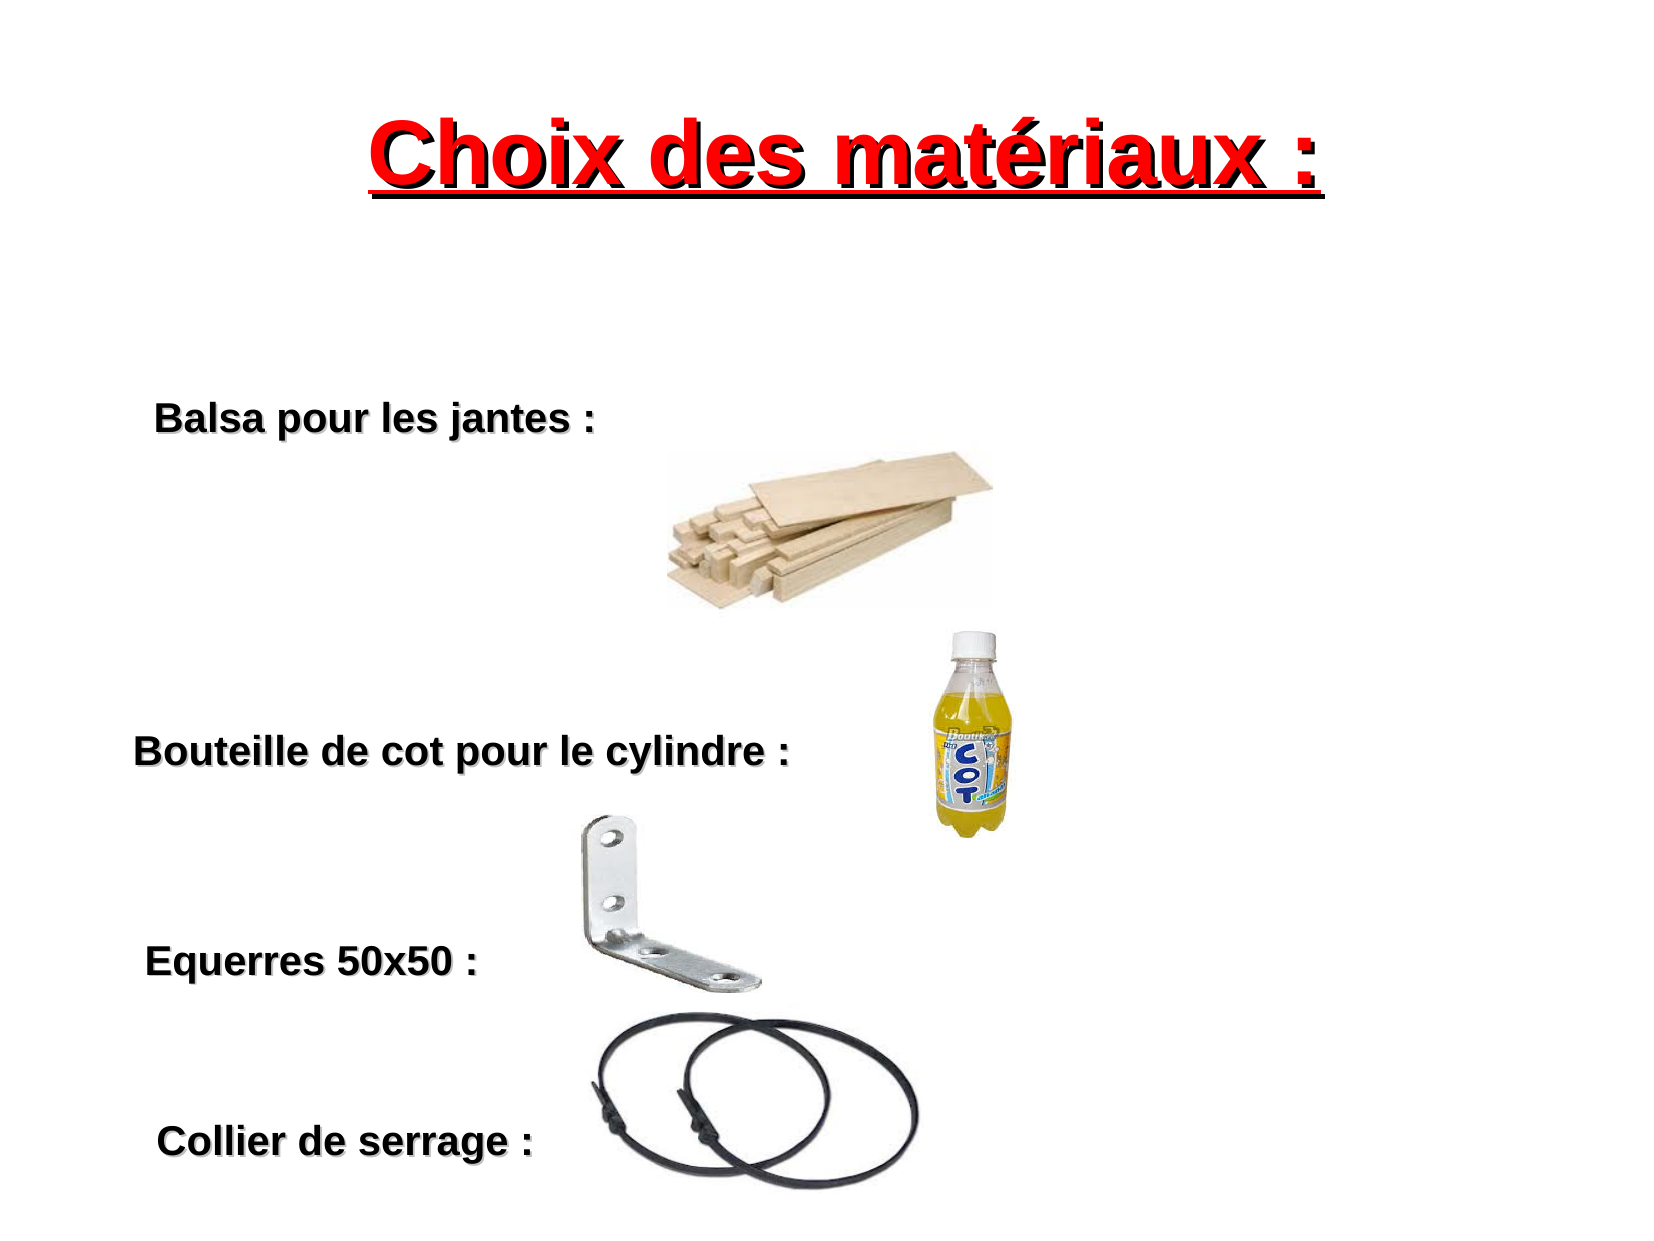

# Choix des matériaux :
Balsa pour les jantes :
Bouteille de cot pour le cylindre :
Equerres 50x50 :
Collier de serrage :